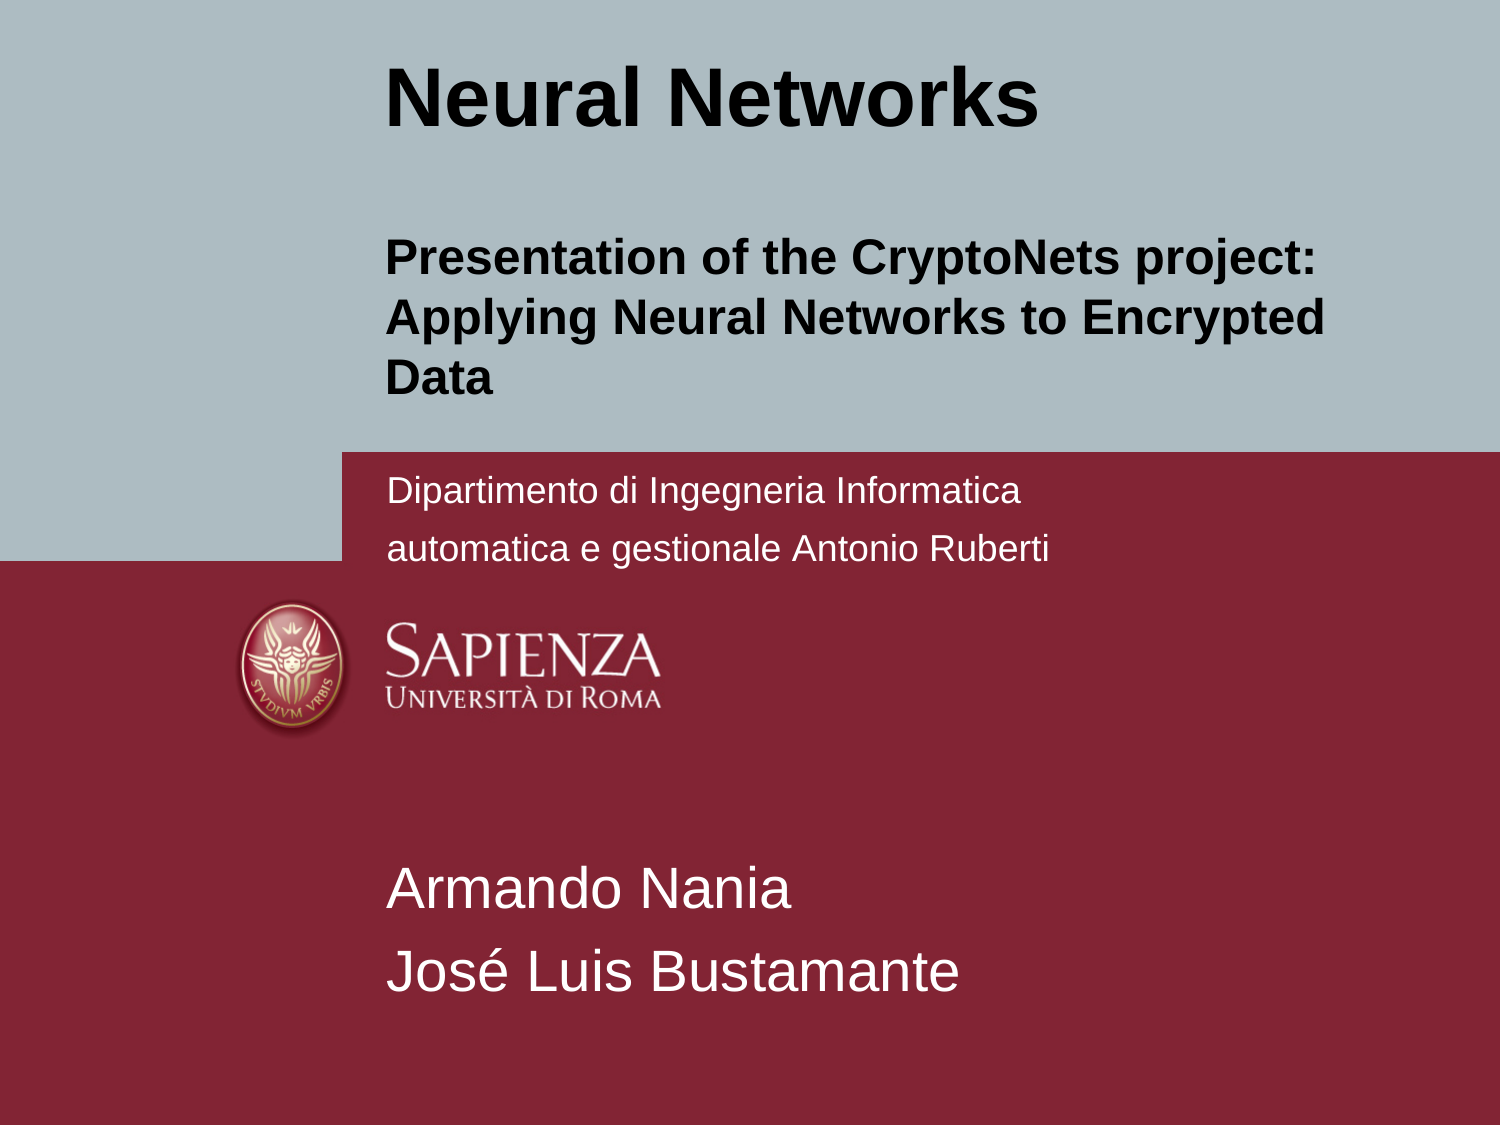

# Neural Networks
Presentation of the CryptoNets project: Applying Neural Networks to Encrypted Data
Dipartimento di Ingegneria Informatica
automatica e gestionale Antonio Ruberti
Armando Nania
José Luis Bustamante